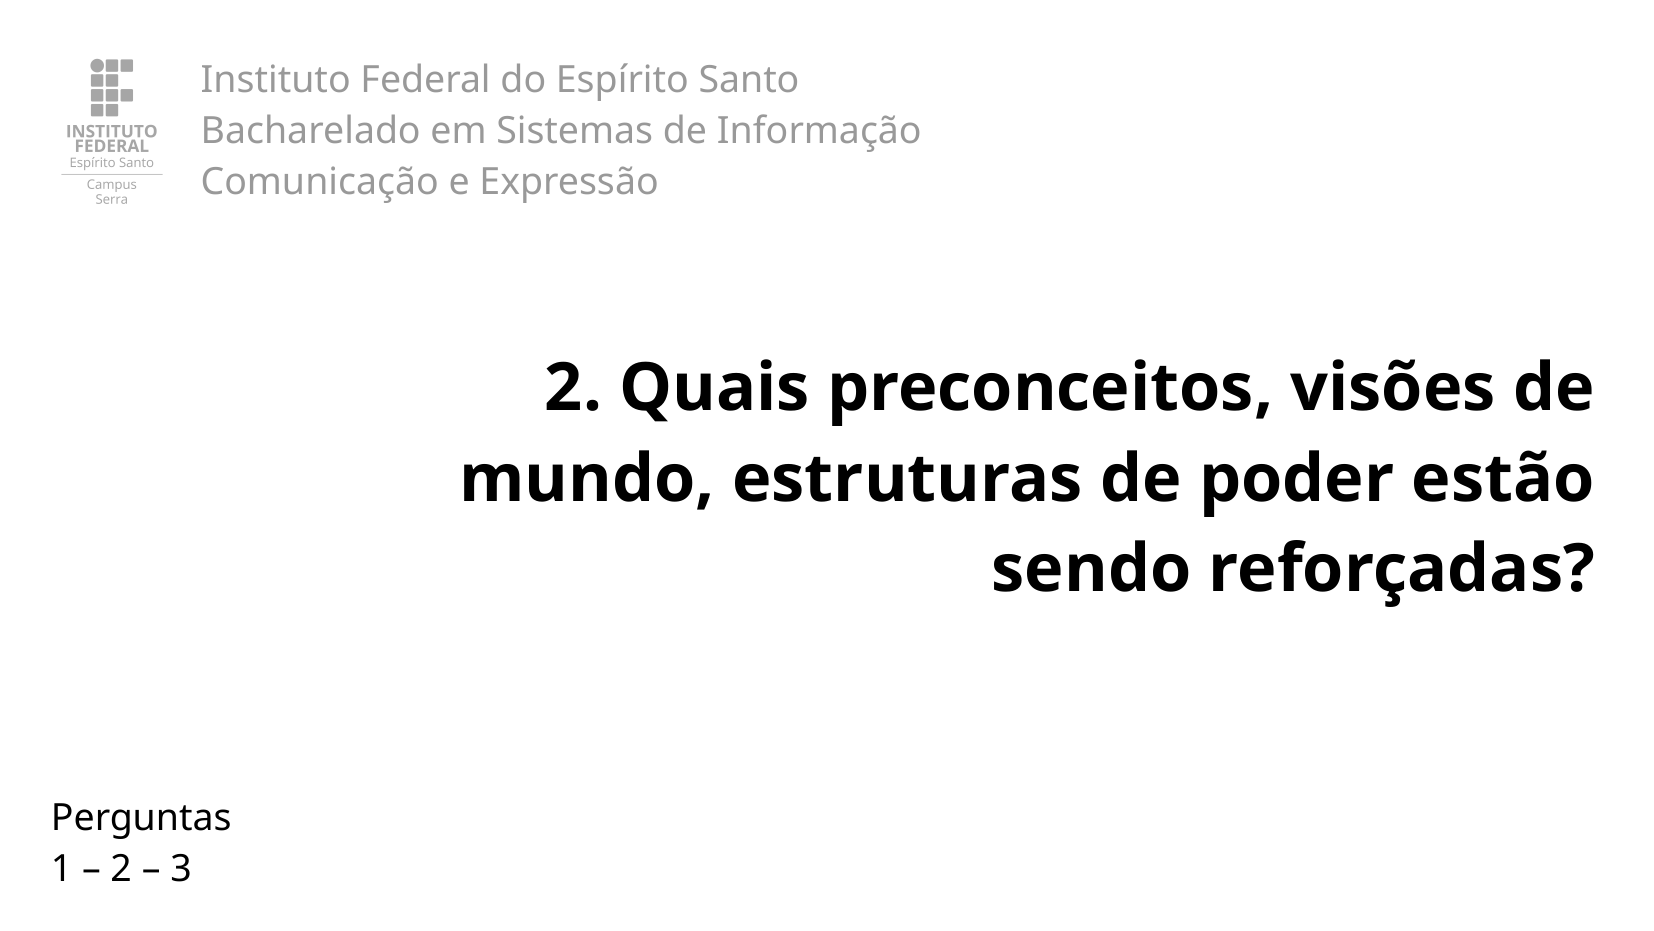

# Instituto Federal do Espírito Santo Bacharelado em Sistemas de Informação Comunicação e Expressão
2. Quais preconceitos, visões de mundo, estruturas de poder estão sendo reforçadas?
Perguntas
1 – 2 – 3